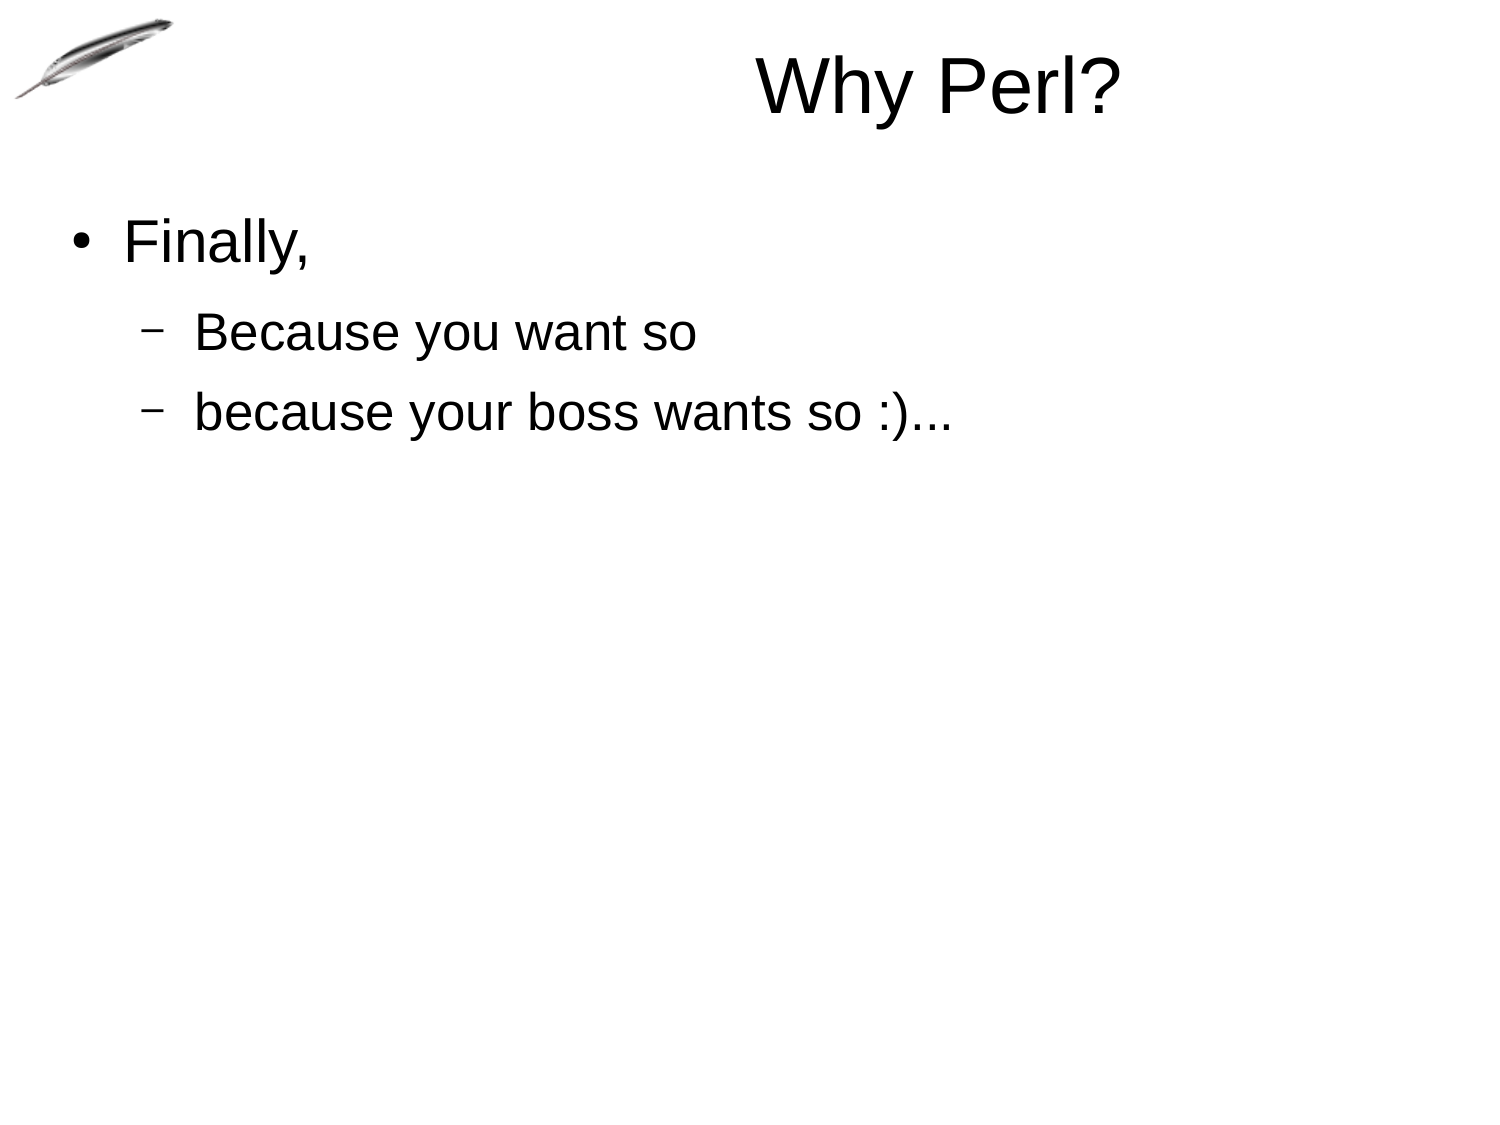

# Why Perl?
Finally,
Because you want so
because your boss wants so :)...